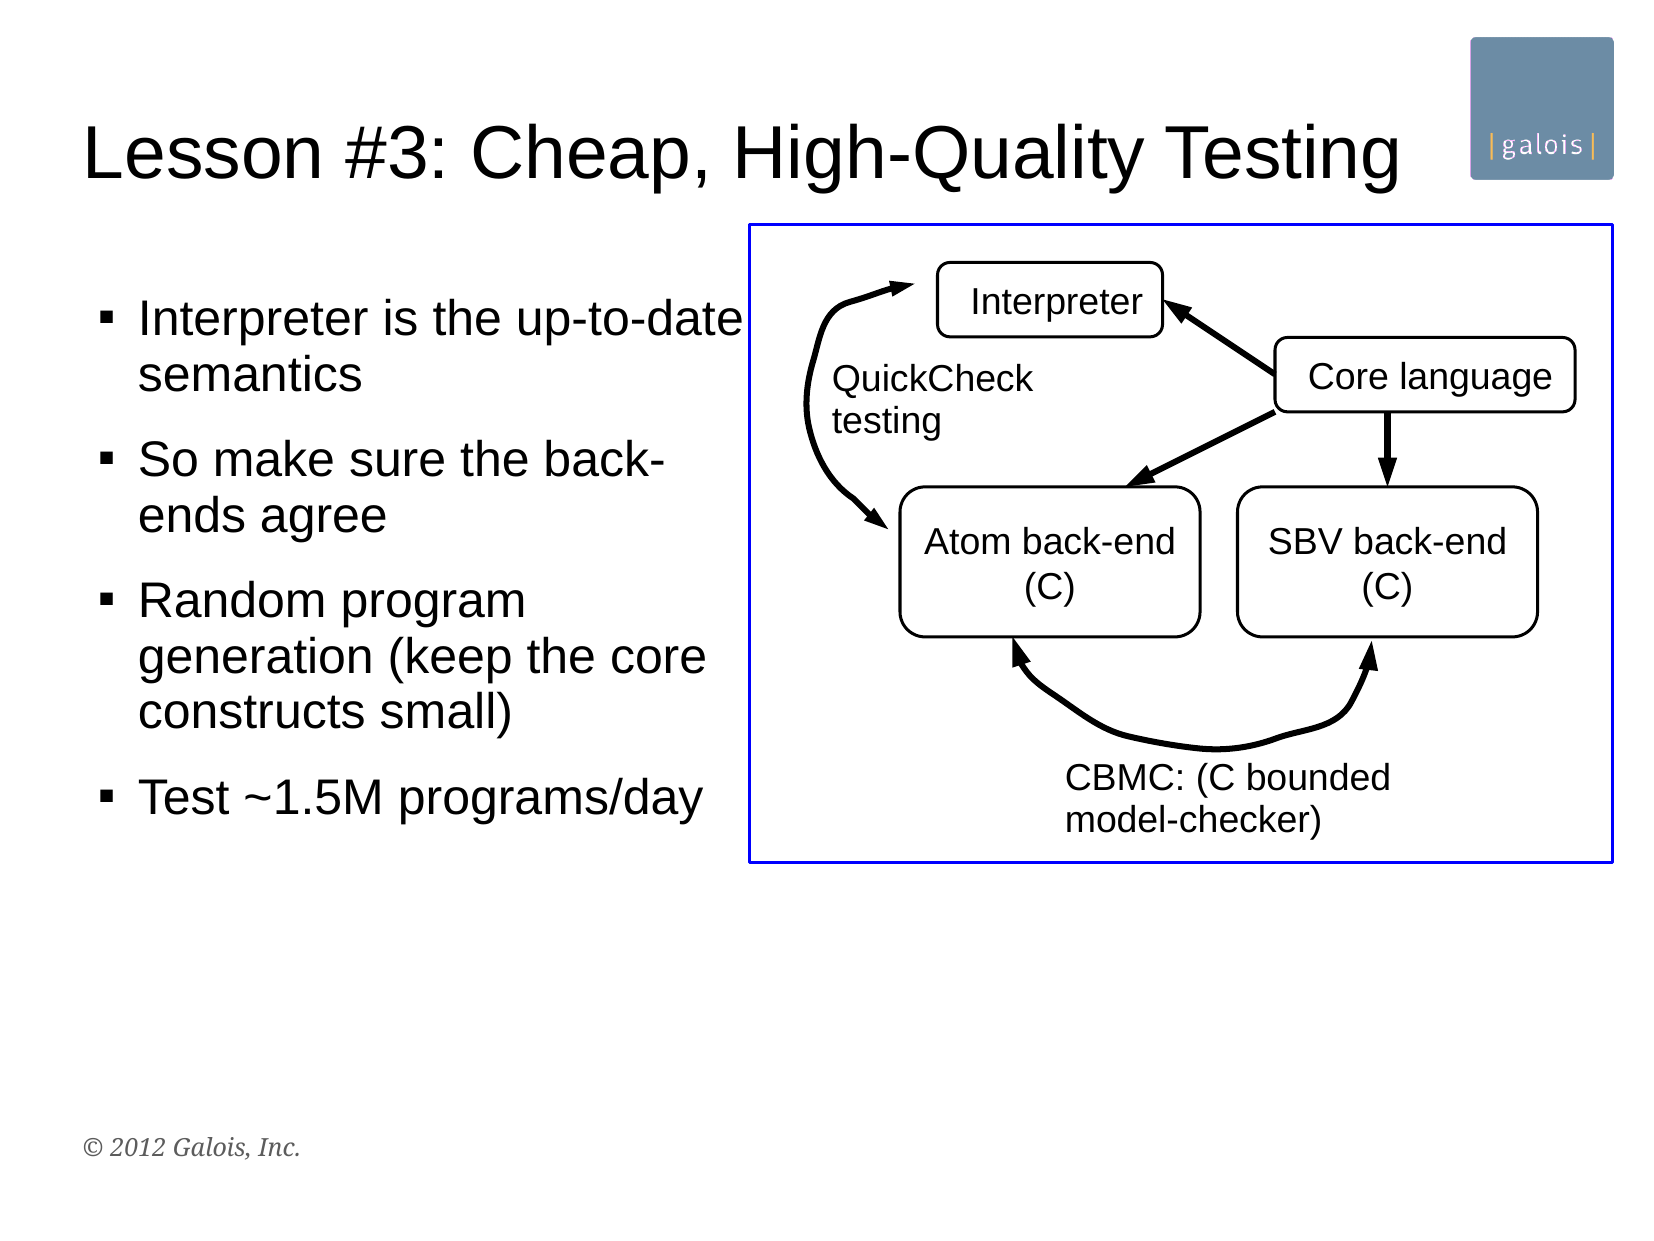

# Lesson #3: Cheap, High-Quality Testing
Interpreter
Interpreter is the up-to-date semantics
So make sure the back-ends agree
Random program generation (keep the core constructs small)
Test ~1.5M programs/day
Core language
QuickCheck
testing
Atom back-end
(C)
SBV back-end
(C)
CBMC: (C bounded
model-checker)